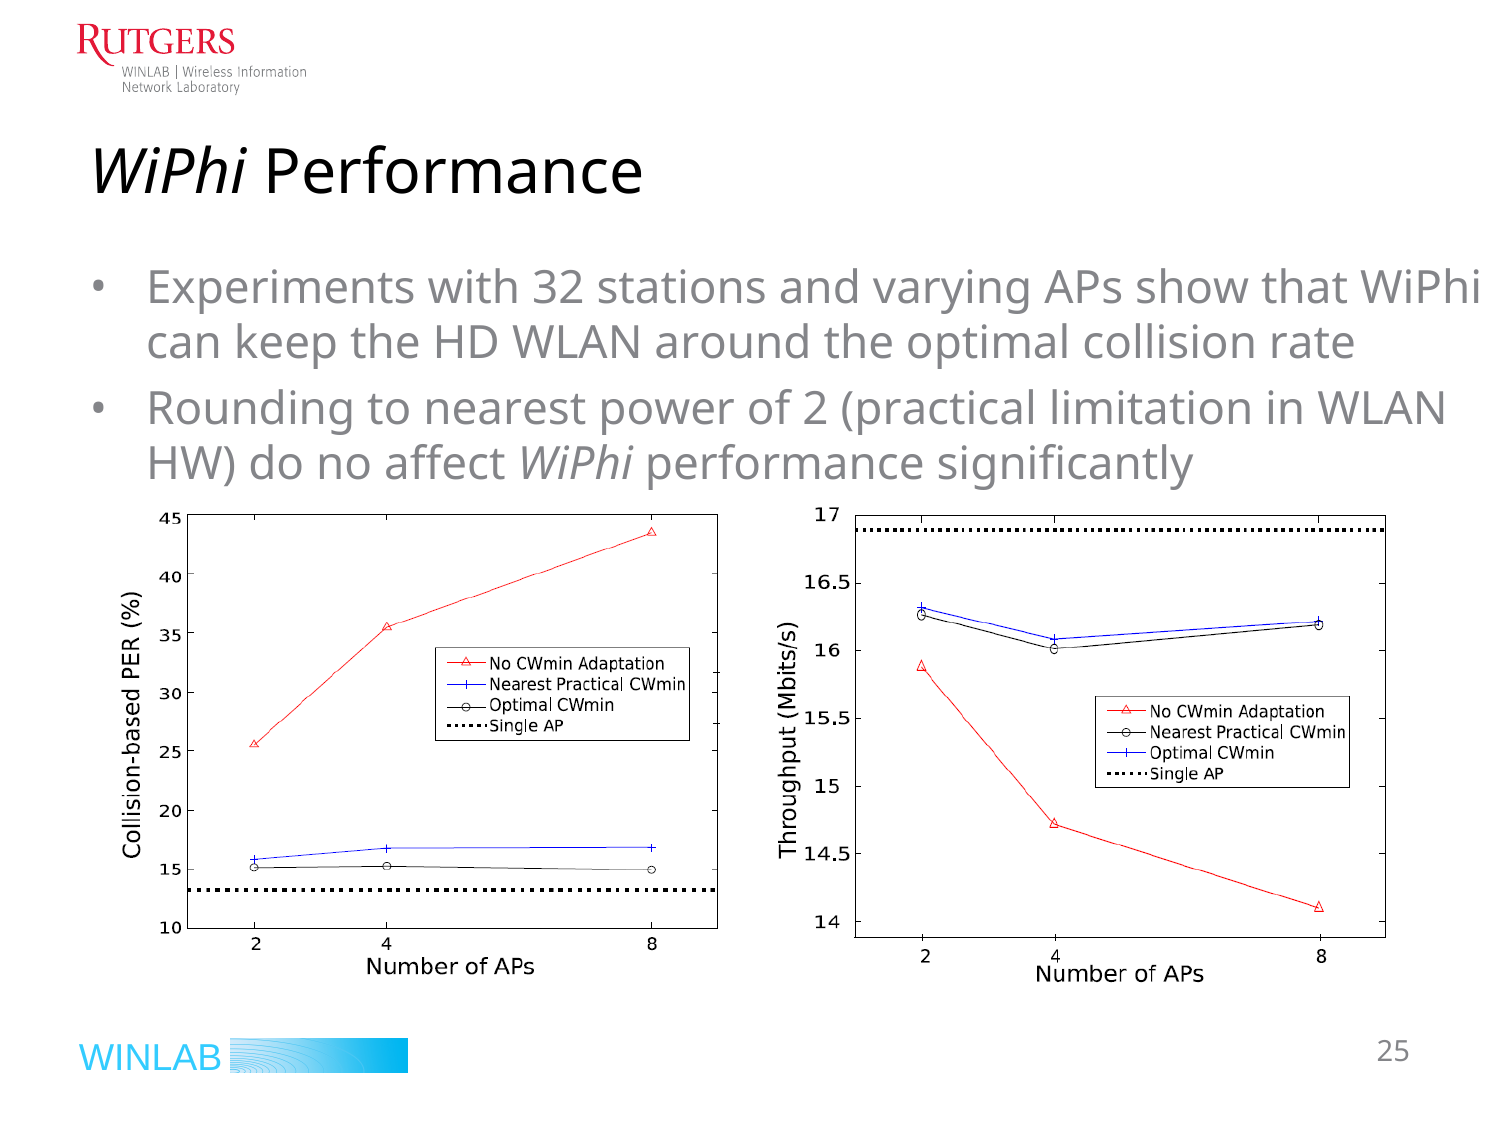

# WiPhi Performance
Experiments with 32 stations and varying APs show that WiPhi can keep the HD WLAN around the optimal collision rate
Rounding to nearest power of 2 (practical limitation in WLAN HW) do no affect WiPhi performance significantly
25